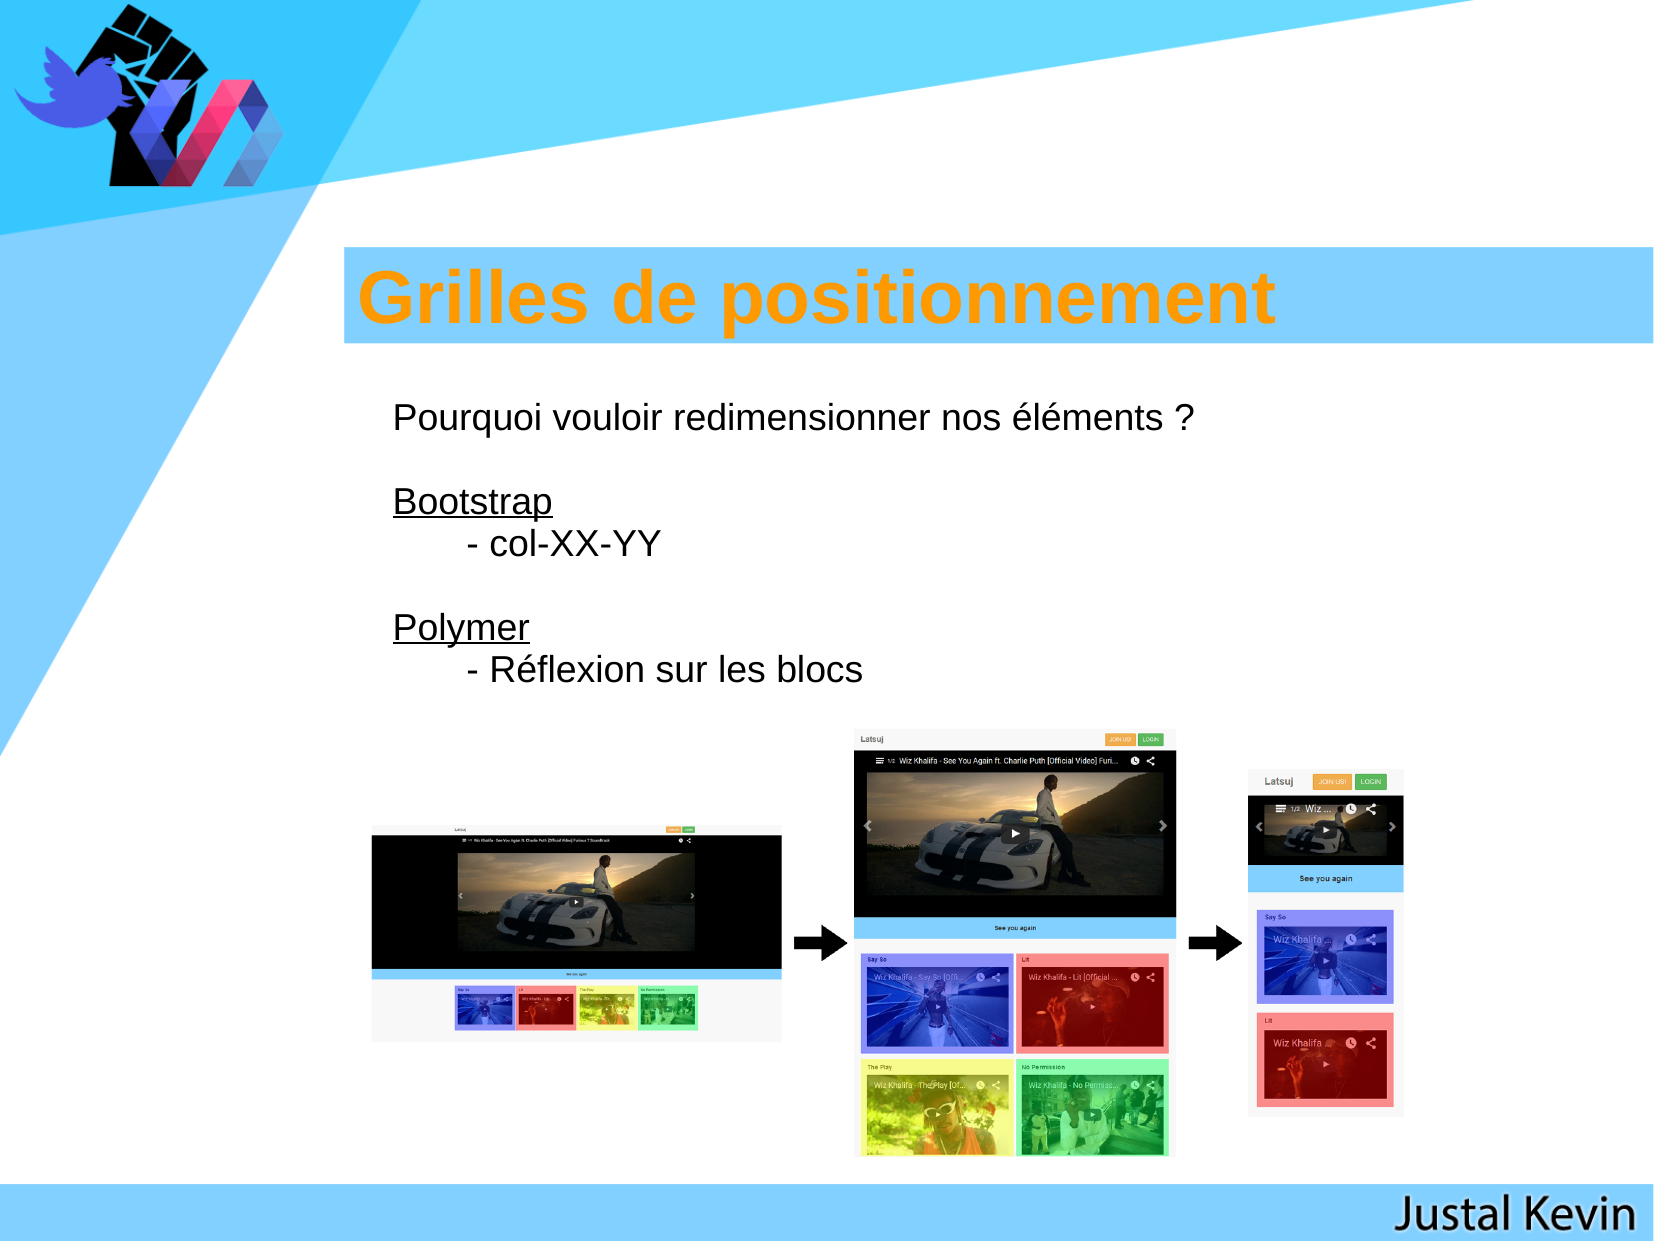

Grilles de positionnement
Pourquoi vouloir redimensionner nos éléments ?
Bootstrap
	- col-XX-YY
Polymer
	- Réflexion sur les blocs